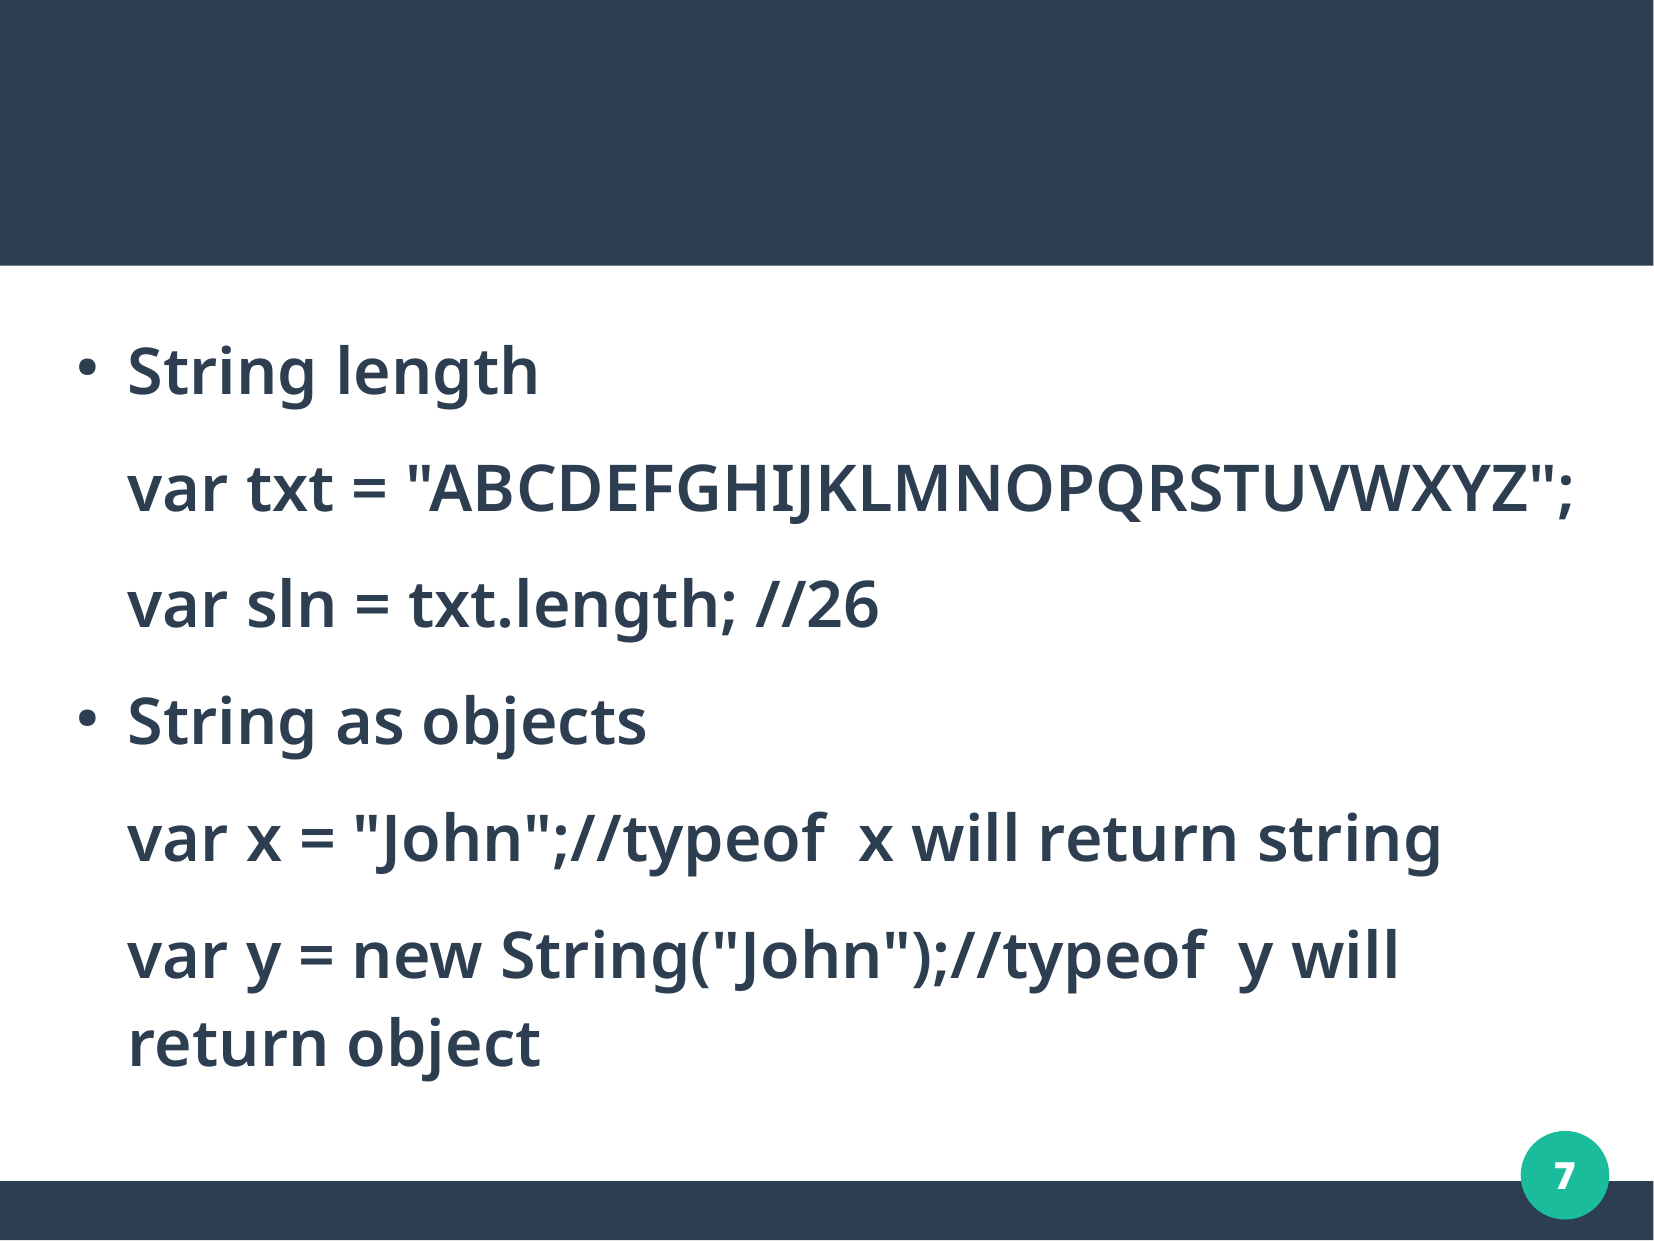

#
String length
var txt = "ABCDEFGHIJKLMNOPQRSTUVWXYZ";
var sln = txt.length; //26
String as objects
var x = "John";//typeof x will return string
var y = new String("John");//typeof y will return object
7